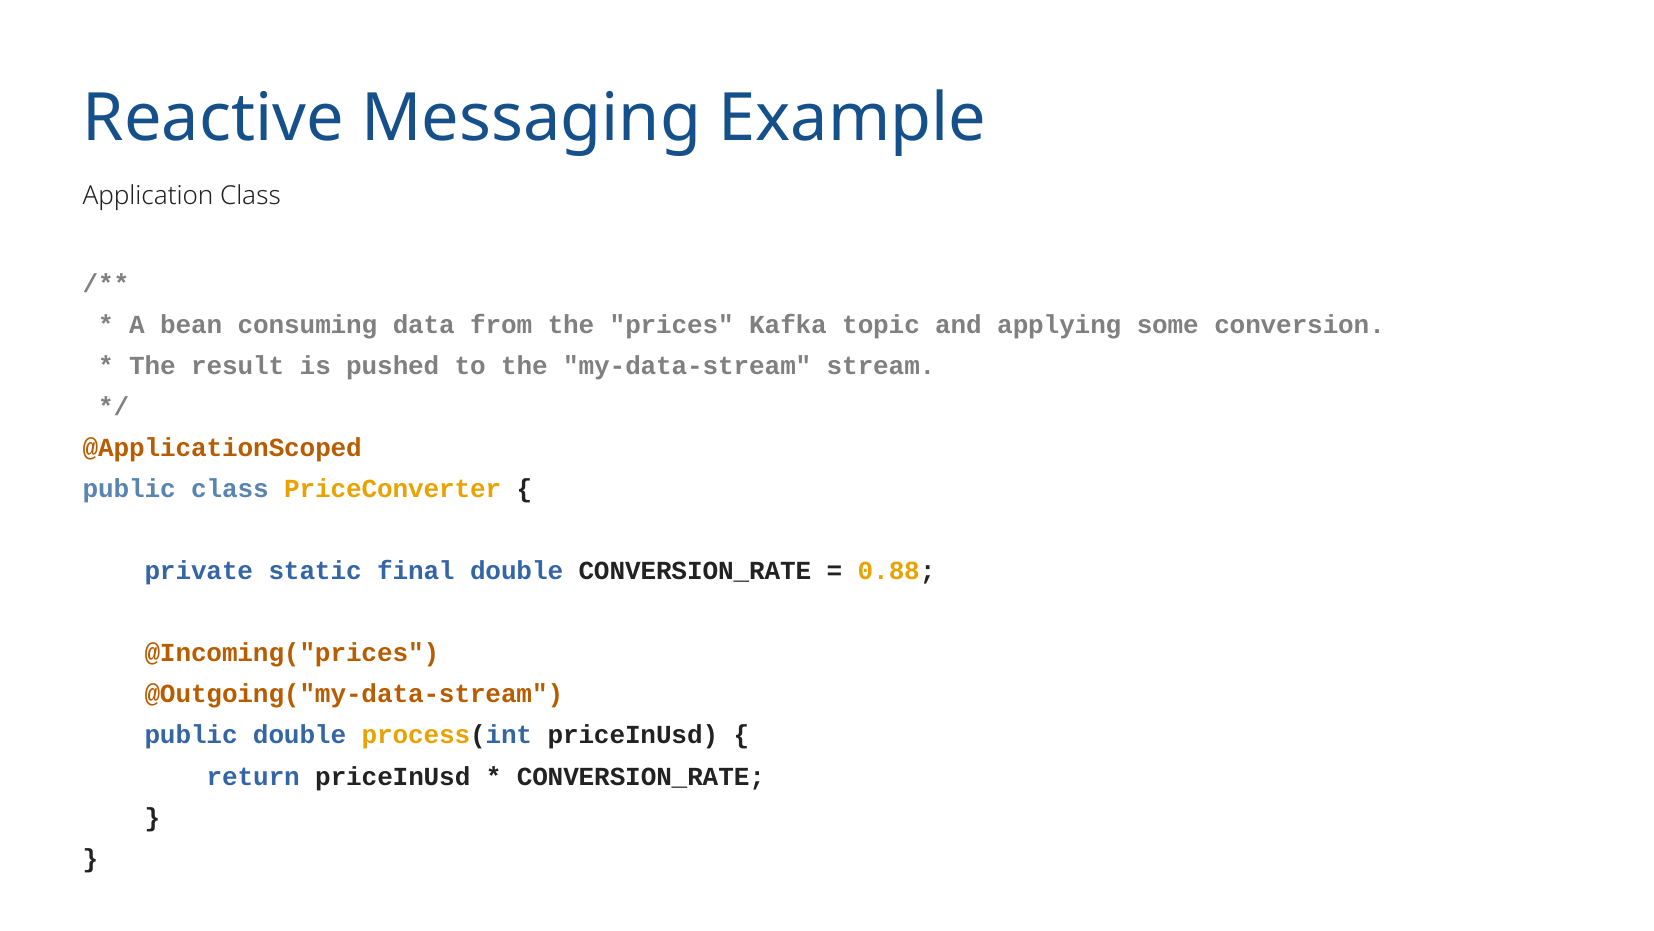

Reactive Messaging Example
# Application Class
/**
 * A bean consuming data from the "prices" Kafka topic and applying some conversion.
 * The result is pushed to the "my-data-stream" stream.
 */
@ApplicationScoped
public class PriceConverter {
 private static final double CONVERSION_RATE = 0.88;
 @Incoming("prices")
 @Outgoing("my-data-stream")
 public double process(int priceInUsd) {
 return priceInUsd * CONVERSION_RATE;
 }
}